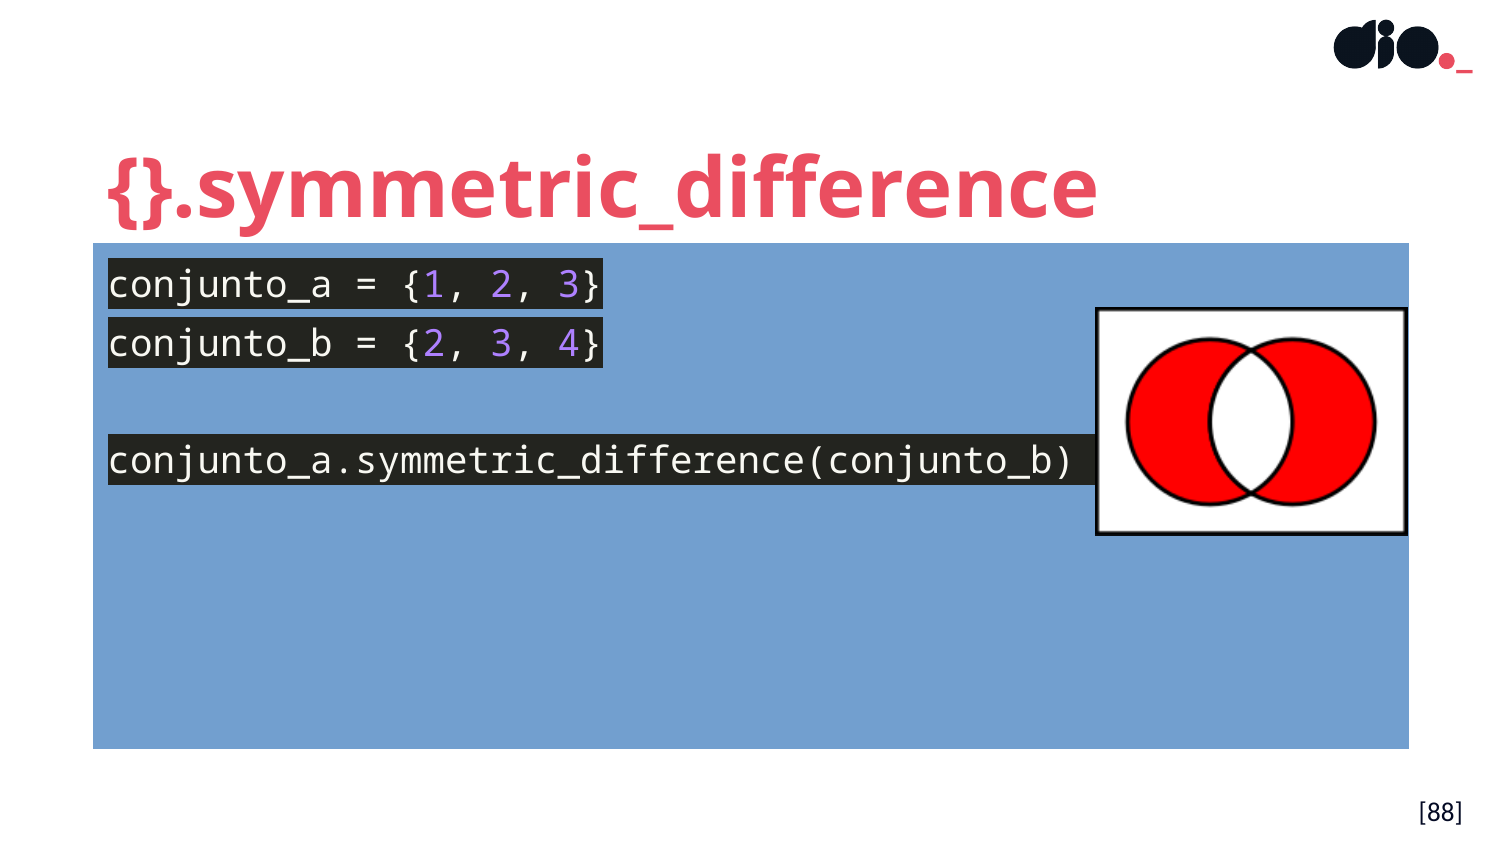

{}.symmetric_difference
| conjunto\_a = {1, 2, 3} conjunto\_b = {2, 3, 4} conjunto\_a.symmetric\_difference(conjunto\_b) # {1, 4} |
| --- |